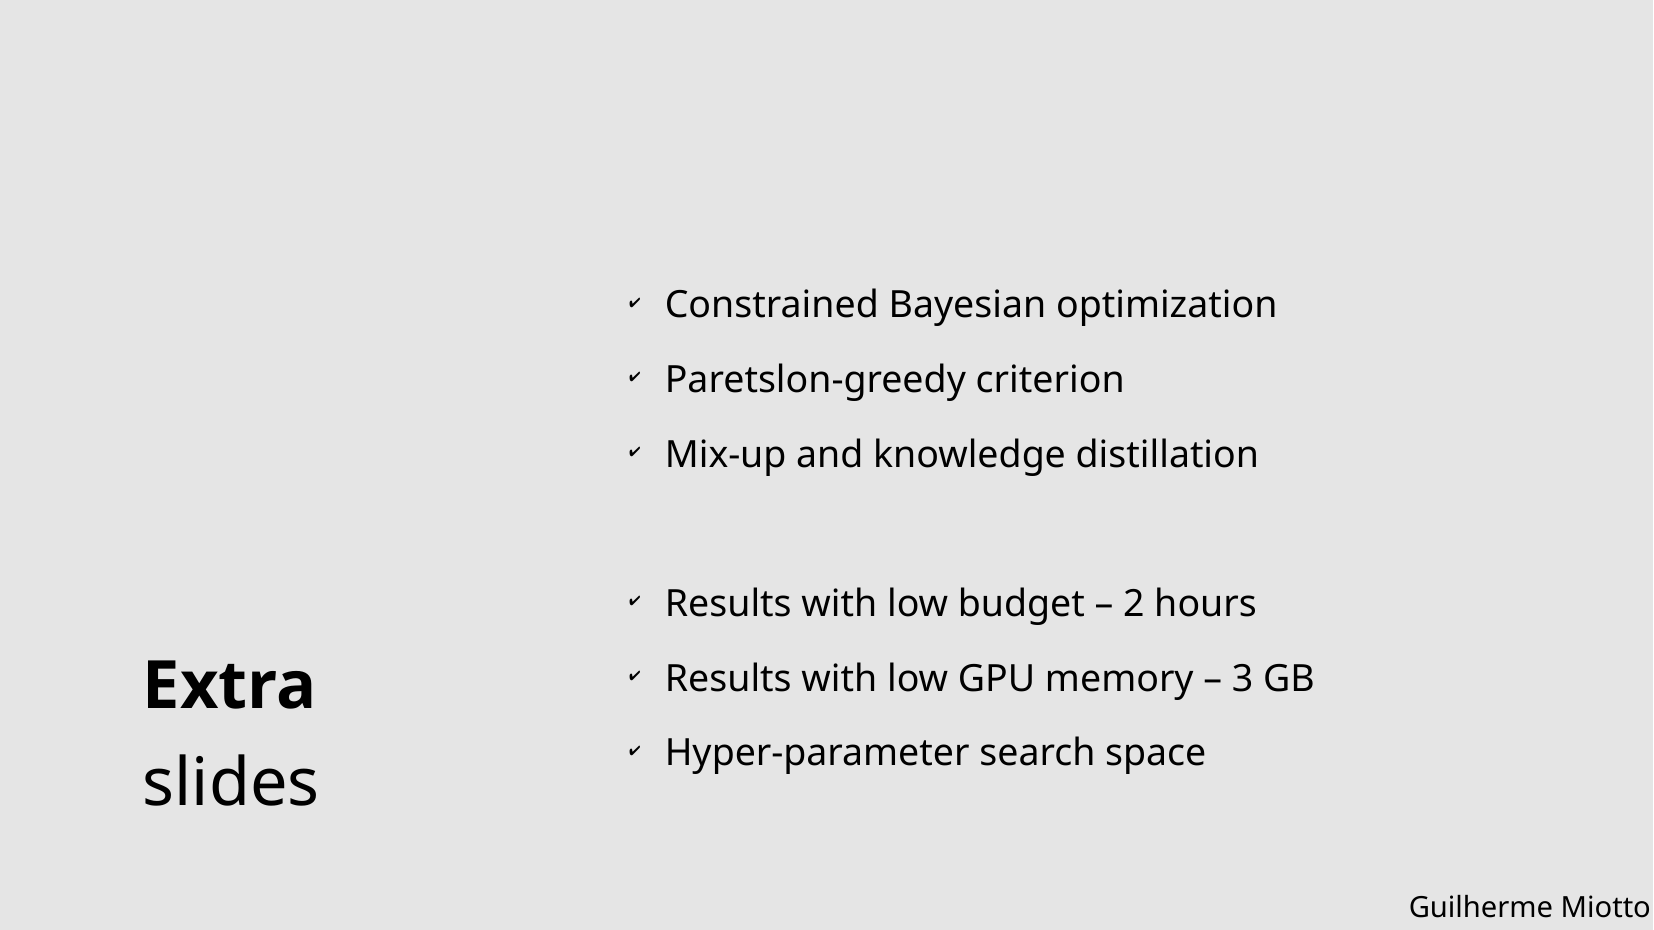

Constrained Bayesian optimization
Paretslon-greedy criterion
Mix-up and knowledge distillation
Results with low budget – 2 hours
Results with low GPU memory – 3 GB
Hyper-parameter search space
Extra
slides
Guilherme Miotto